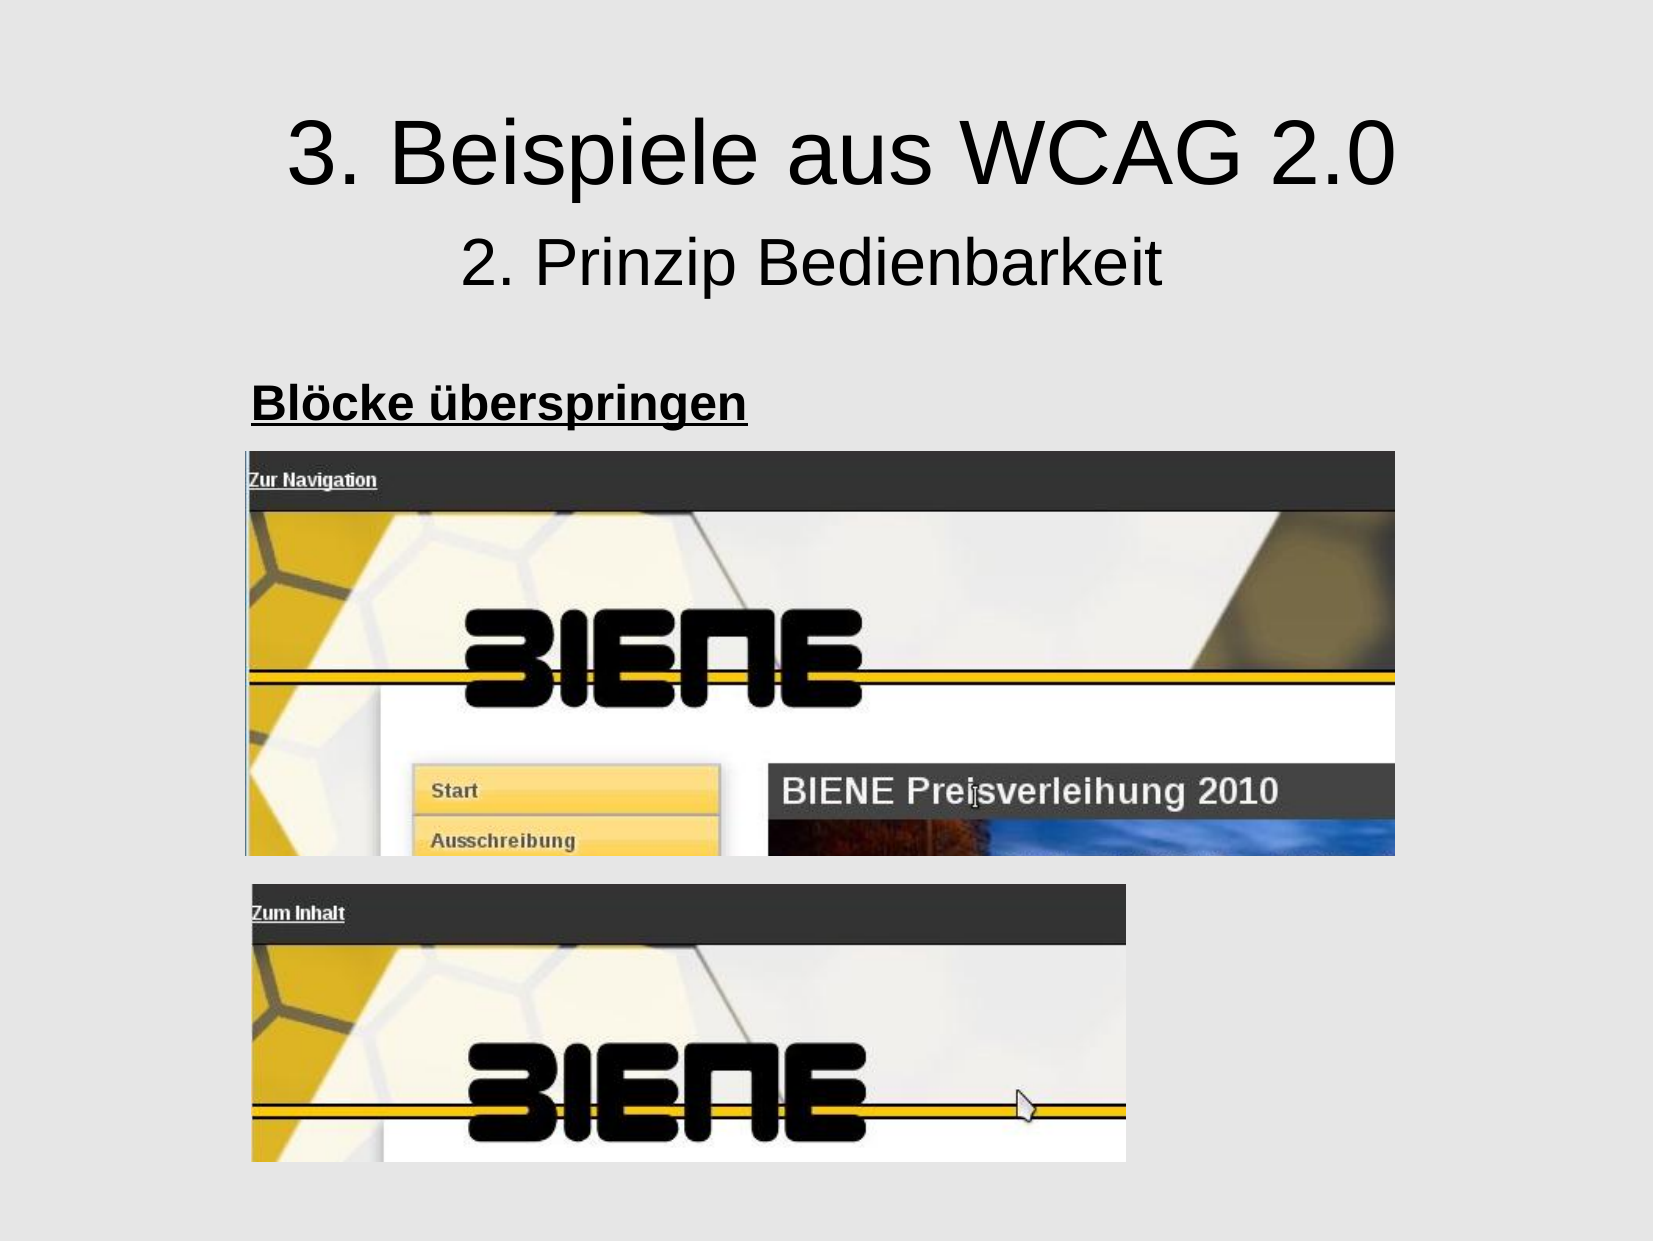

3. Beispiele aus WCAG 2.0
# 2. Prinzip Bedienbarkeit
Blöcke überspringen